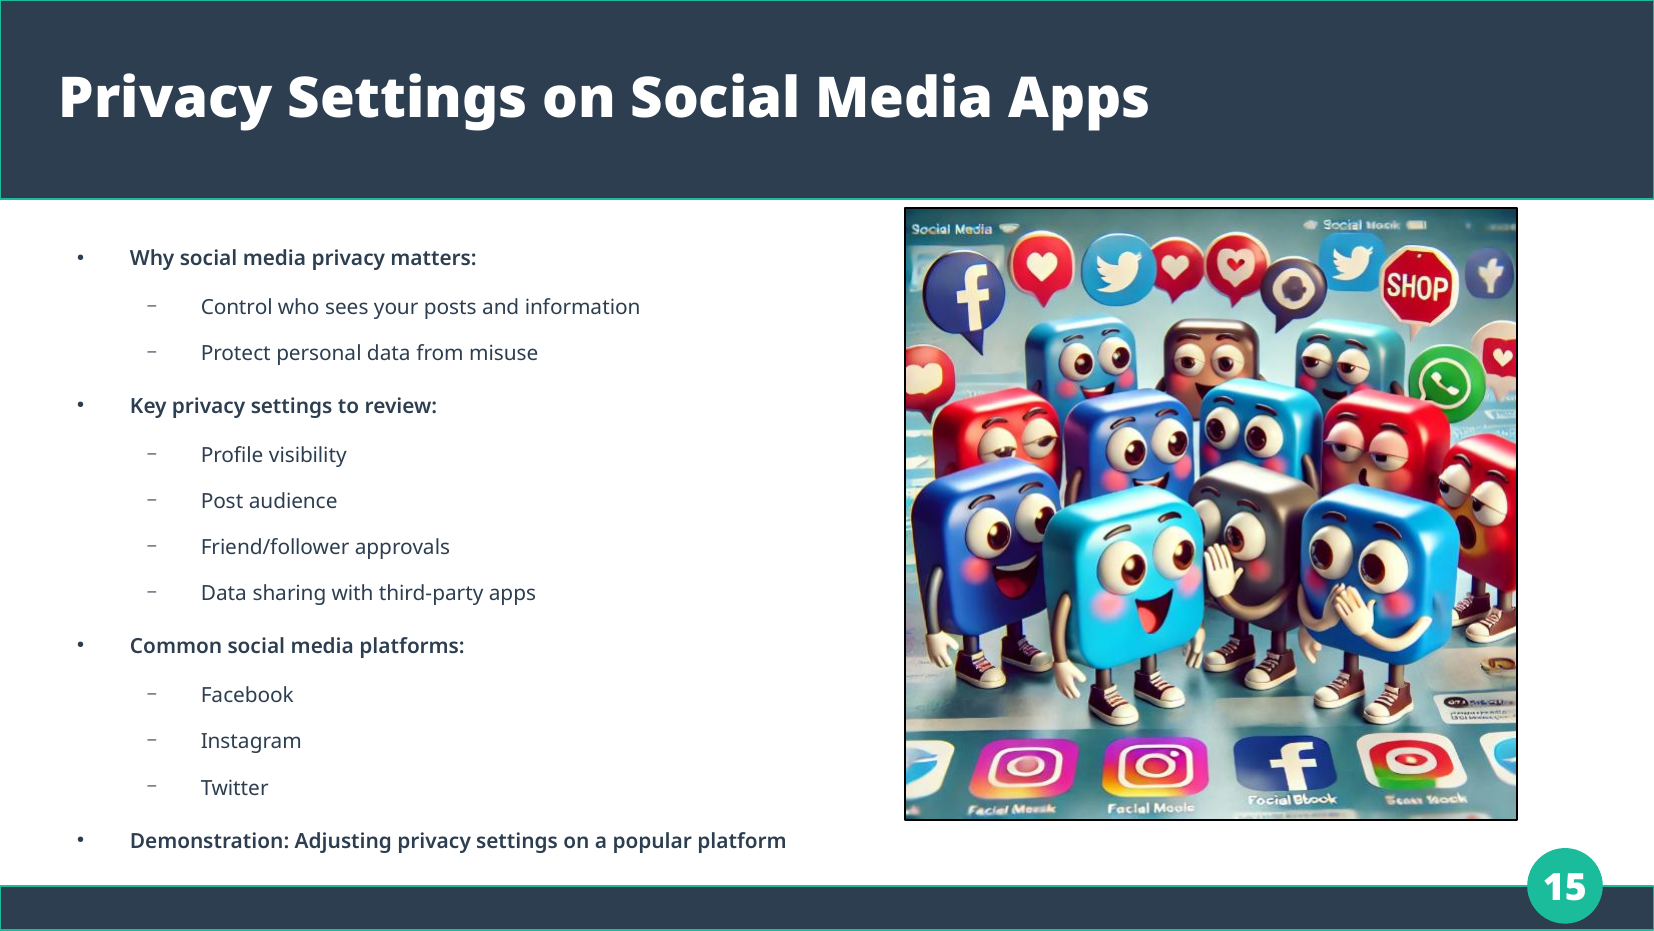

# Privacy Settings on Social Media Apps
Why social media privacy matters:
Control who sees your posts and information
Protect personal data from misuse
Key privacy settings to review:
Profile visibility
Post audience
Friend/follower approvals
Data sharing with third-party apps
Common social media platforms:
Facebook
Instagram
Twitter
Demonstration: Adjusting privacy settings on a popular platform
15